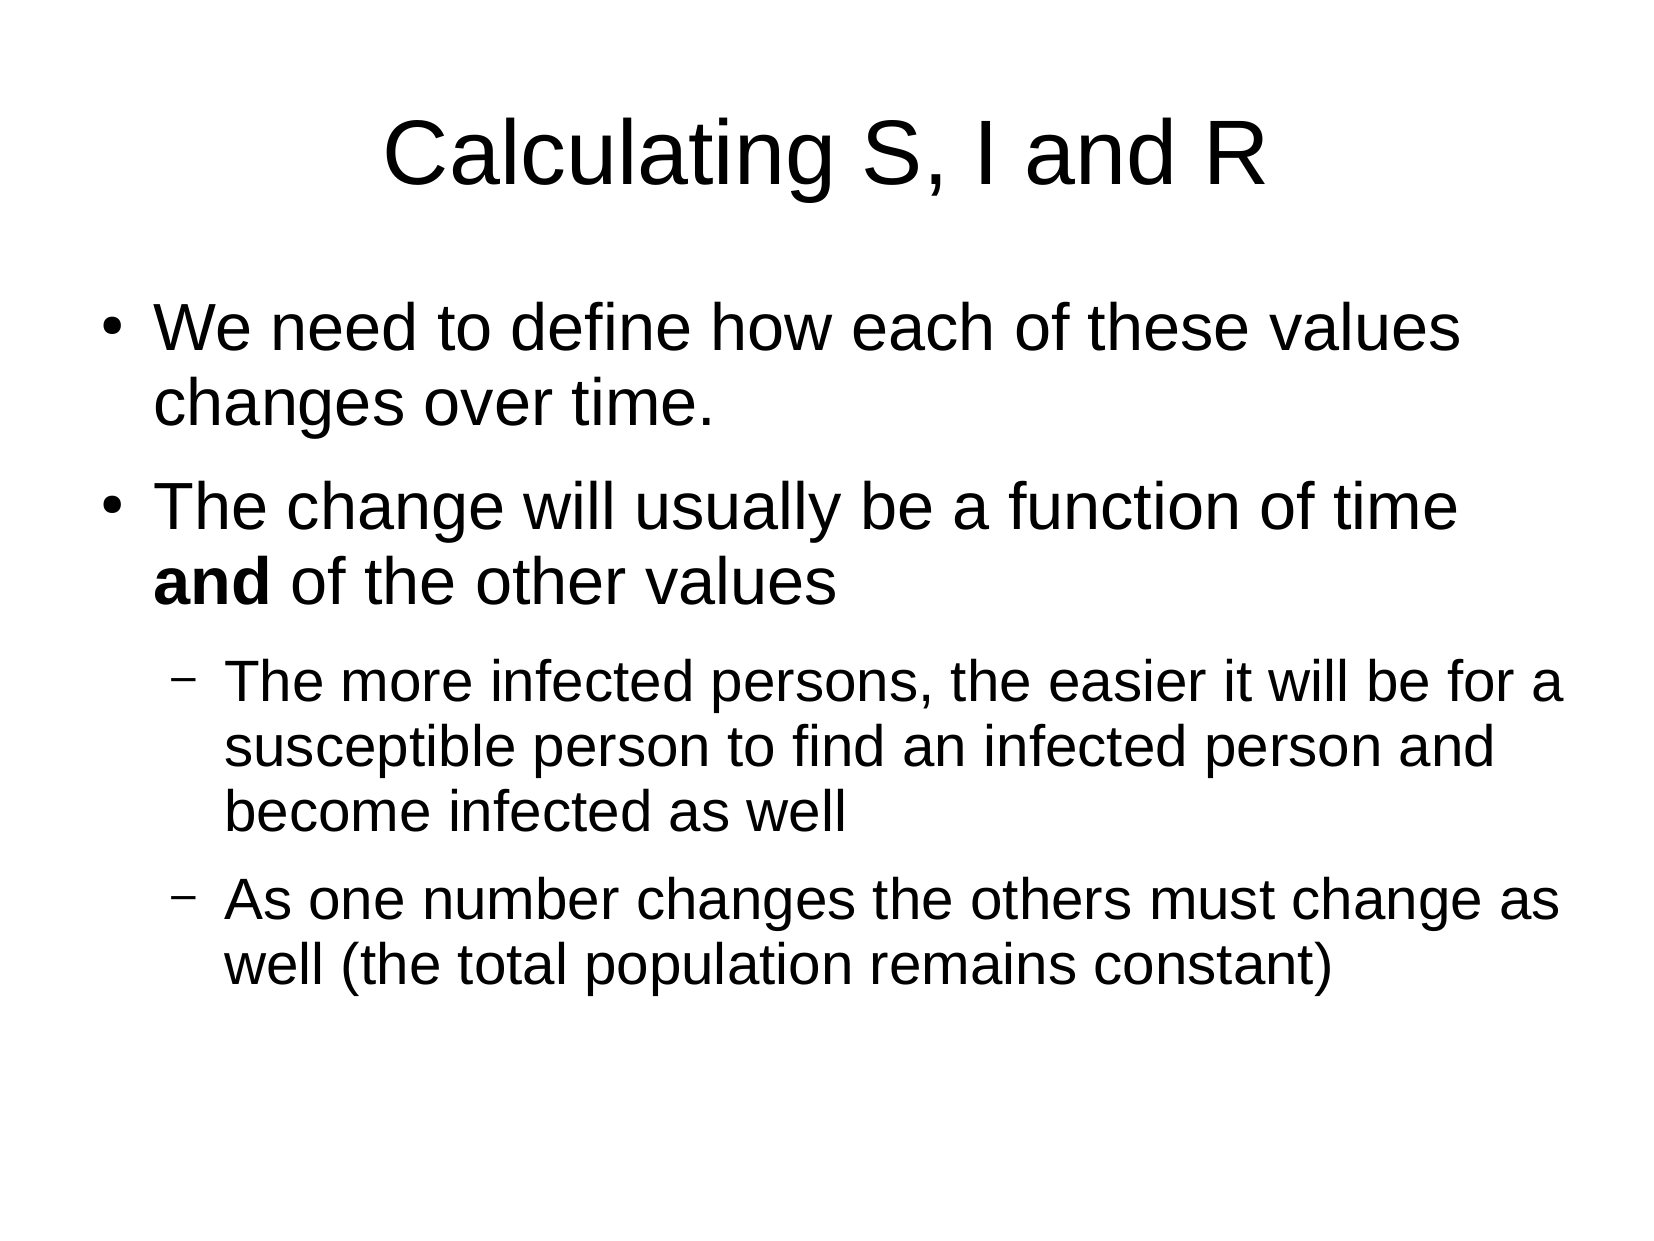

# Calculating S, I and R
We need to define how each of these values changes over time.
The change will usually be a function of time and of the other values
The more infected persons, the easier it will be for a susceptible person to find an infected person and become infected as well
As one number changes the others must change as well (the total population remains constant)